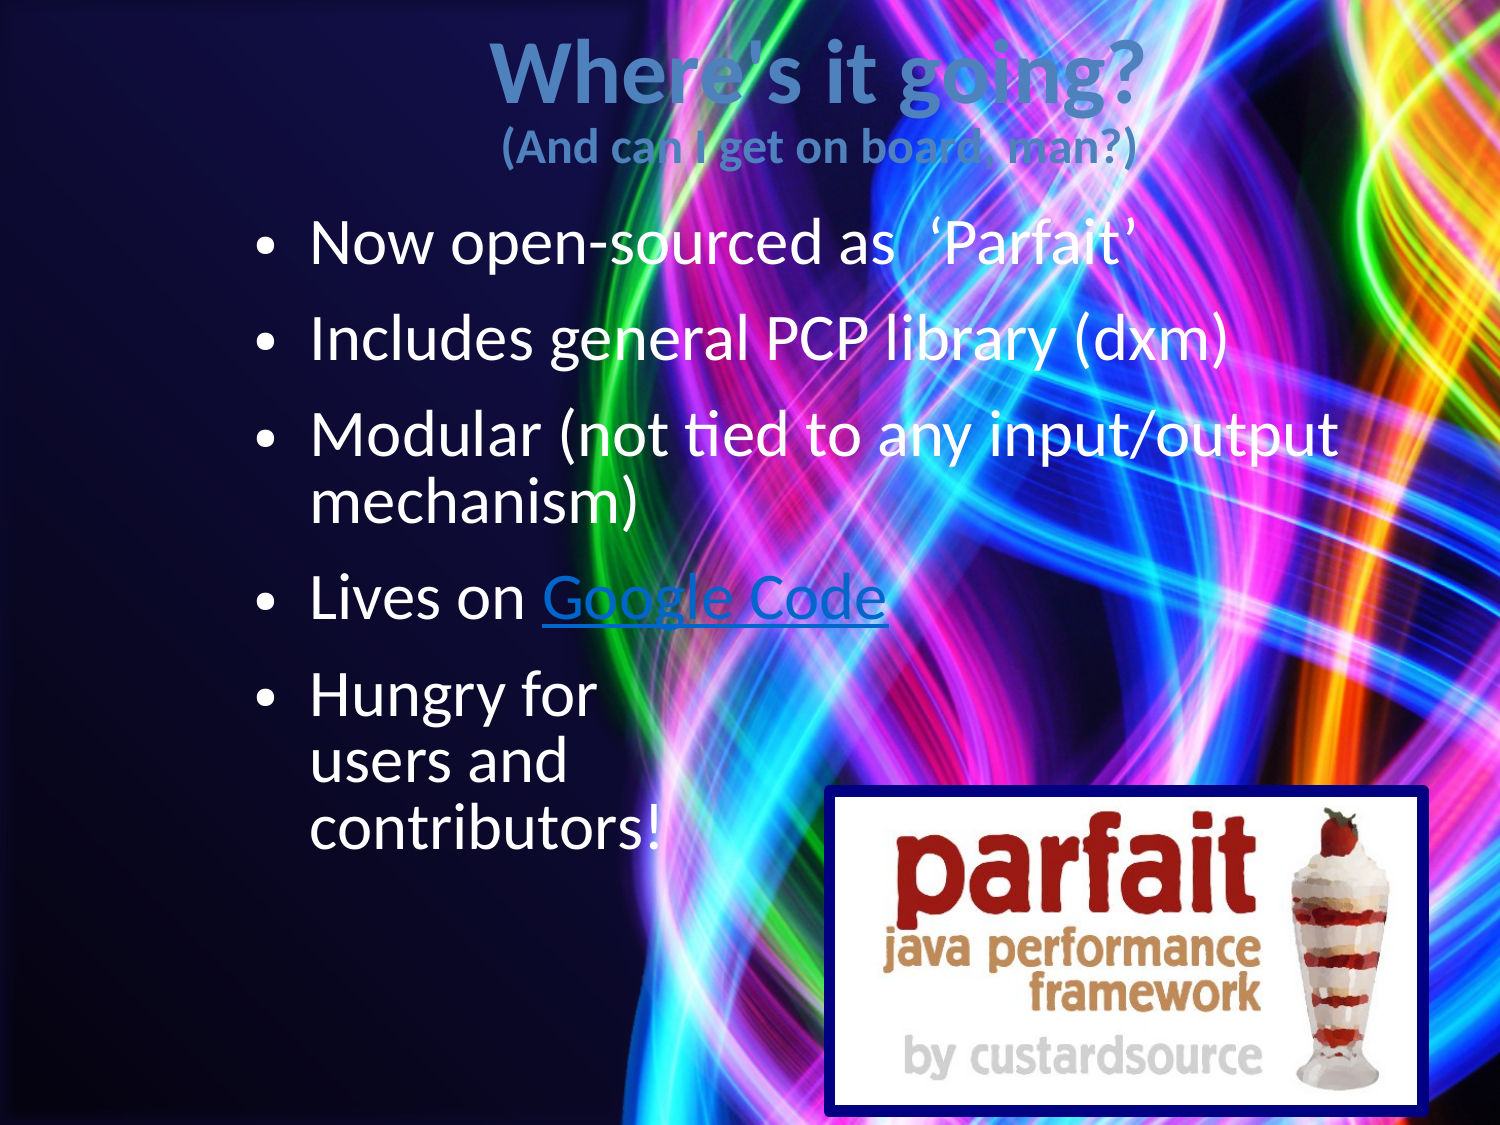

# Where's it going? (And can I get on board, man?)
Now open-sourced as ‘Parfait’
Includes general PCP library (dxm)
Modular (not tied to any input/output mechanism)
Lives on Google Code
Hungry for
users and
contributors!